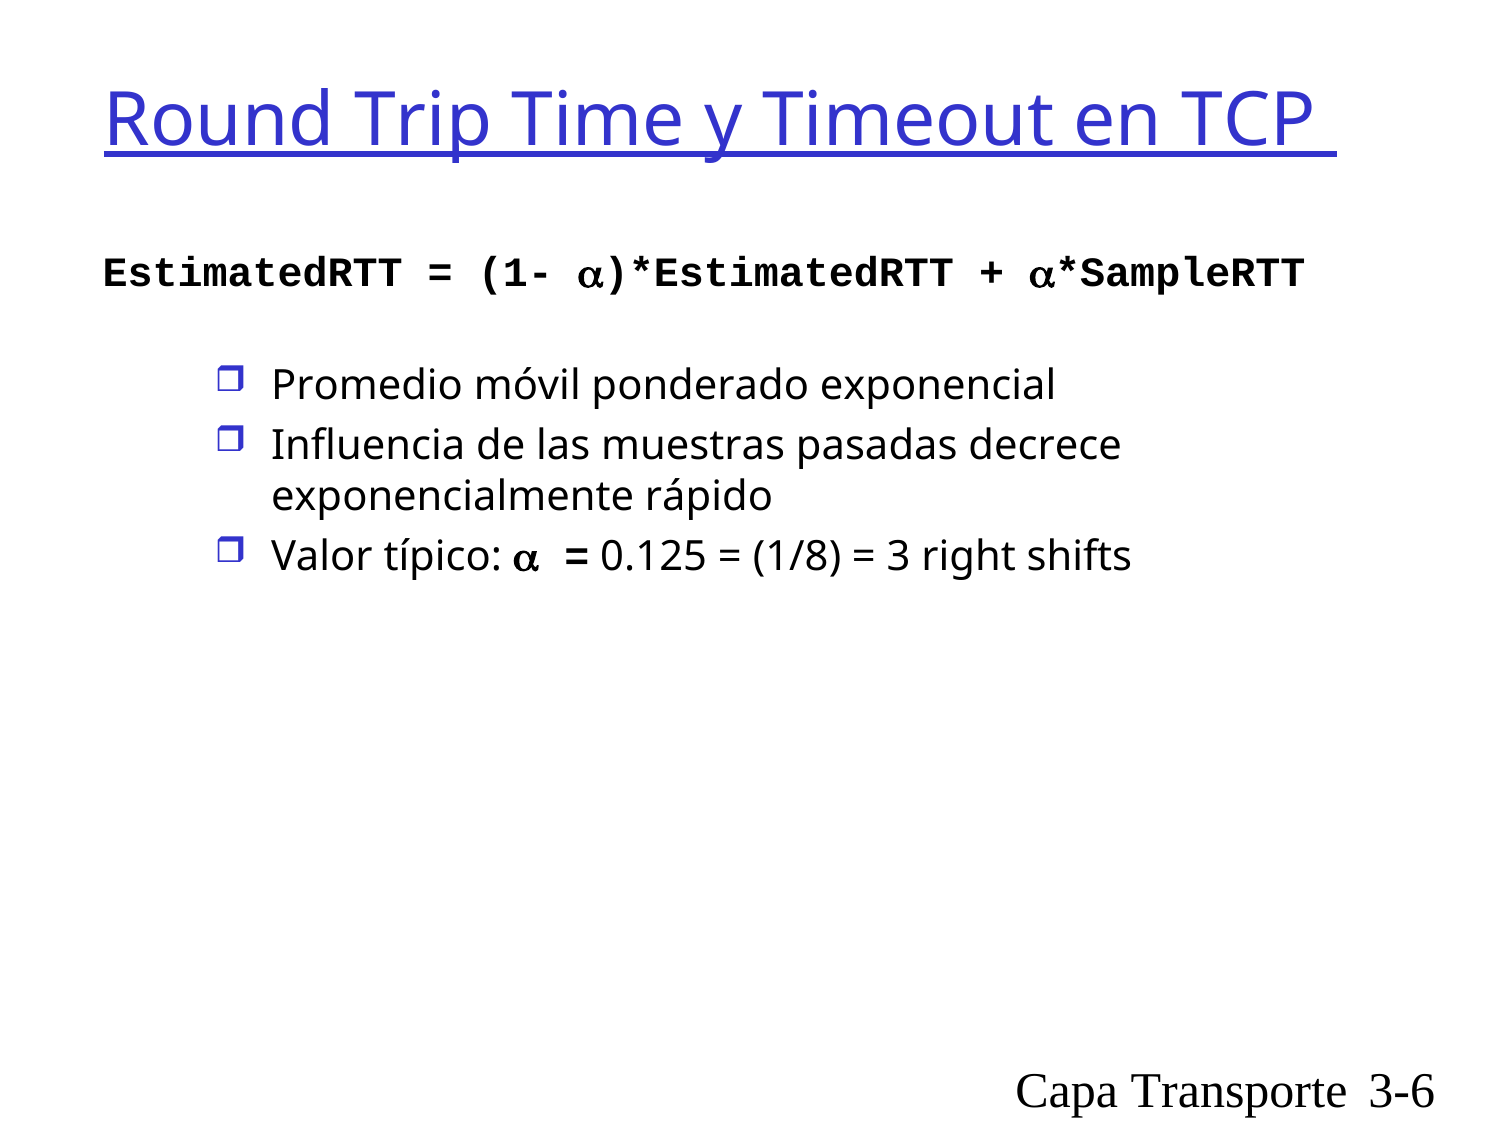

# Round Trip Time y Timeout en TCP
EstimatedRTT = (1- )*EstimatedRTT + *SampleRTT
Promedio móvil ponderado exponencial
Influencia de las muestras pasadas decrece exponencialmente rápido
Valor típico:  = 0.125 = (1/8) = 3 right shifts
6